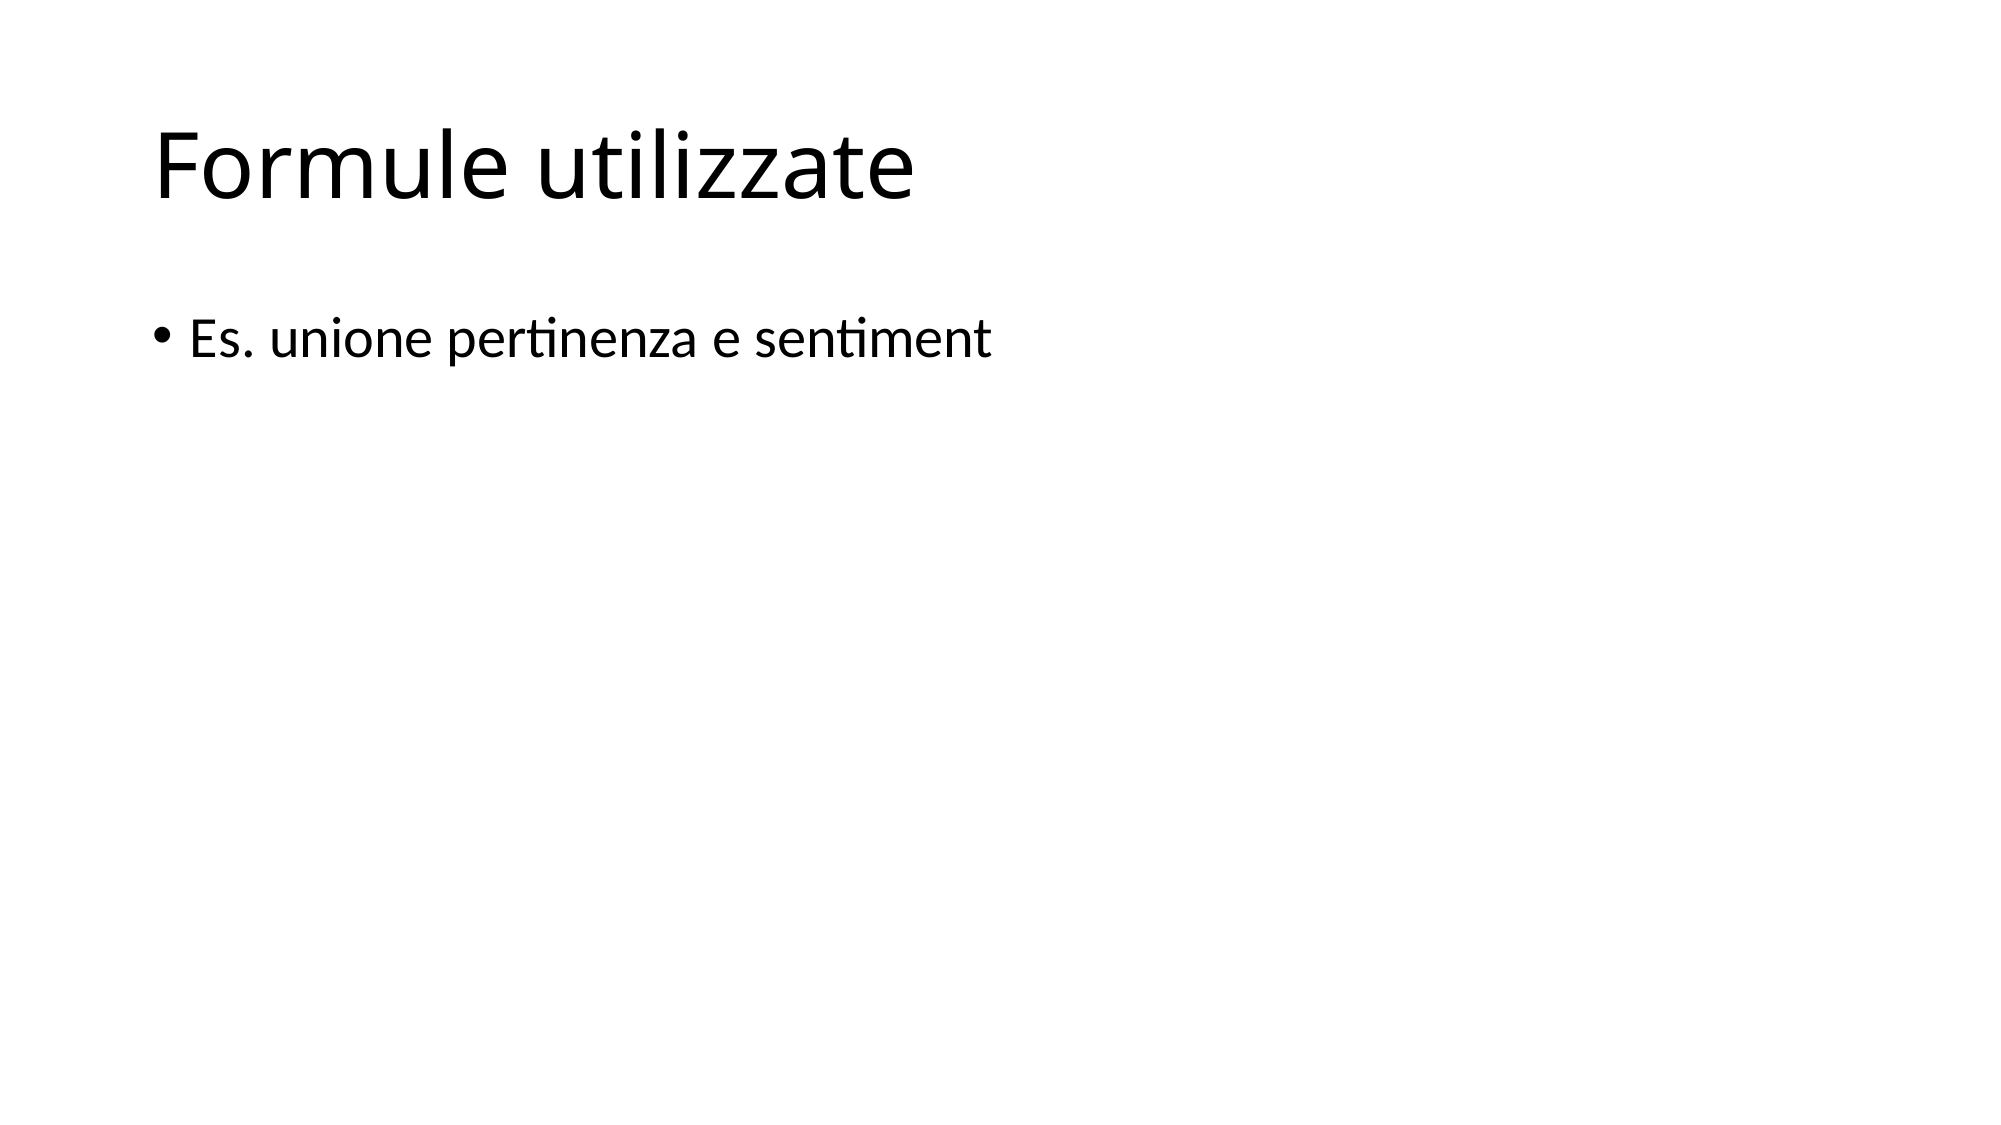

# Formule utilizzate
Es. unione pertinenza e sentiment